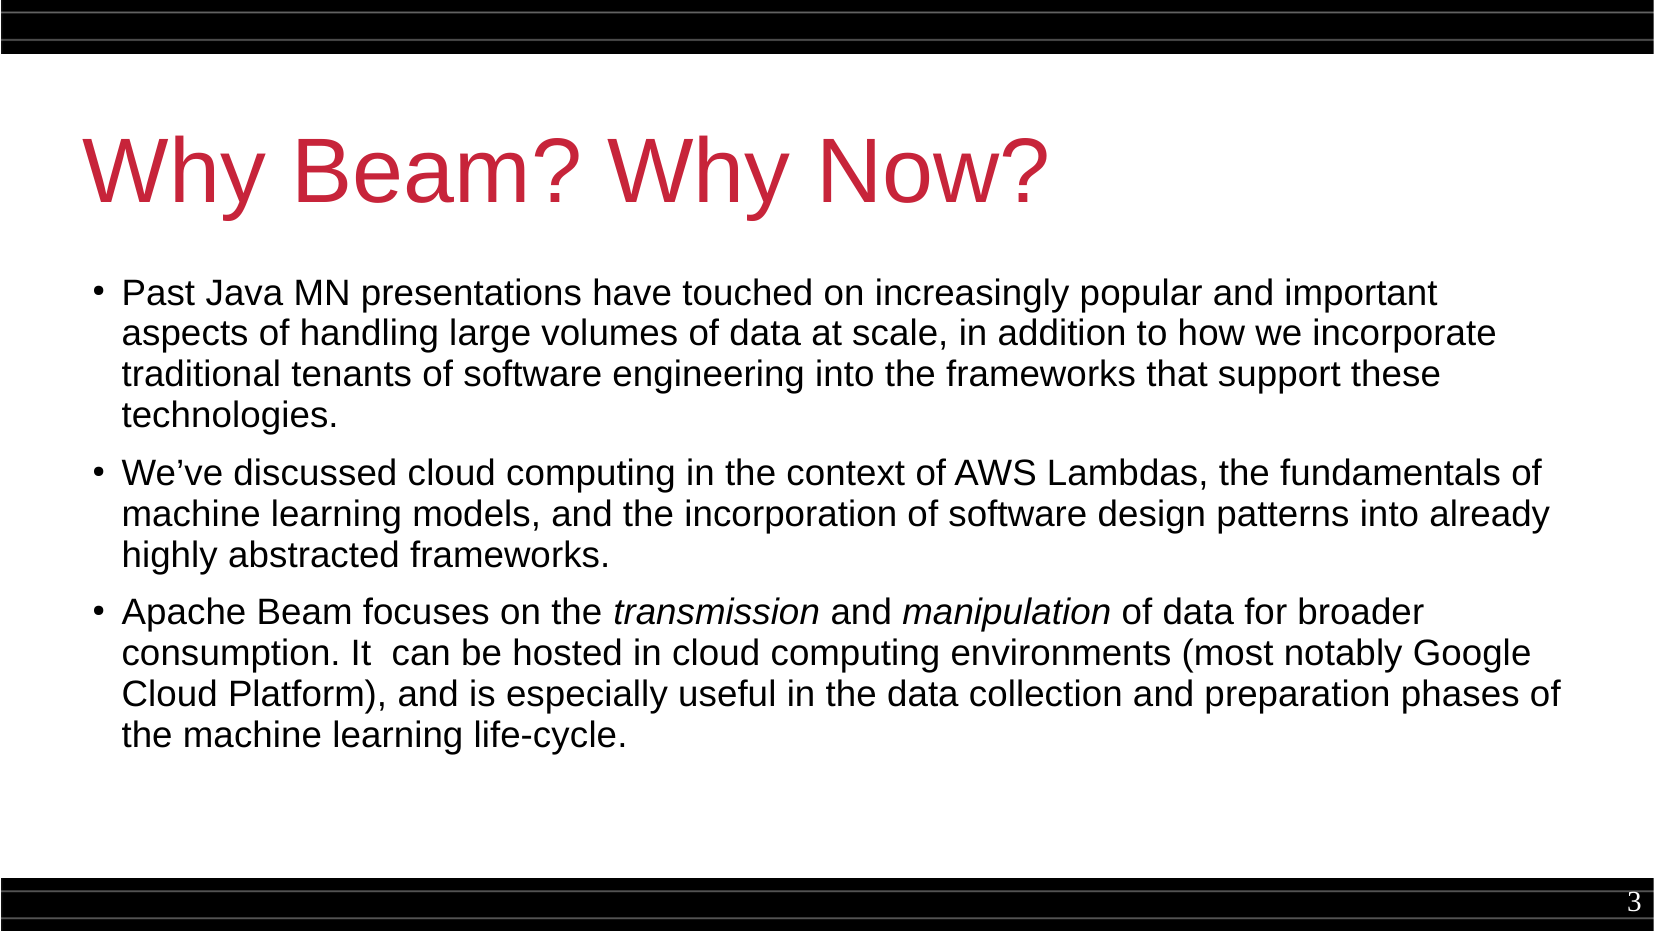

# Why Beam? Why Now?
Past Java MN presentations have touched on increasingly popular and important aspects of handling large volumes of data at scale, in addition to how we incorporate traditional tenants of software engineering into the frameworks that support these technologies.
We’ve discussed cloud computing in the context of AWS Lambdas, the fundamentals of machine learning models, and the incorporation of software design patterns into already highly abstracted frameworks.
Apache Beam focuses on the transmission and manipulation of data for broader consumption. It can be hosted in cloud computing environments (most notably Google Cloud Platform), and is especially useful in the data collection and preparation phases of the machine learning life-cycle.